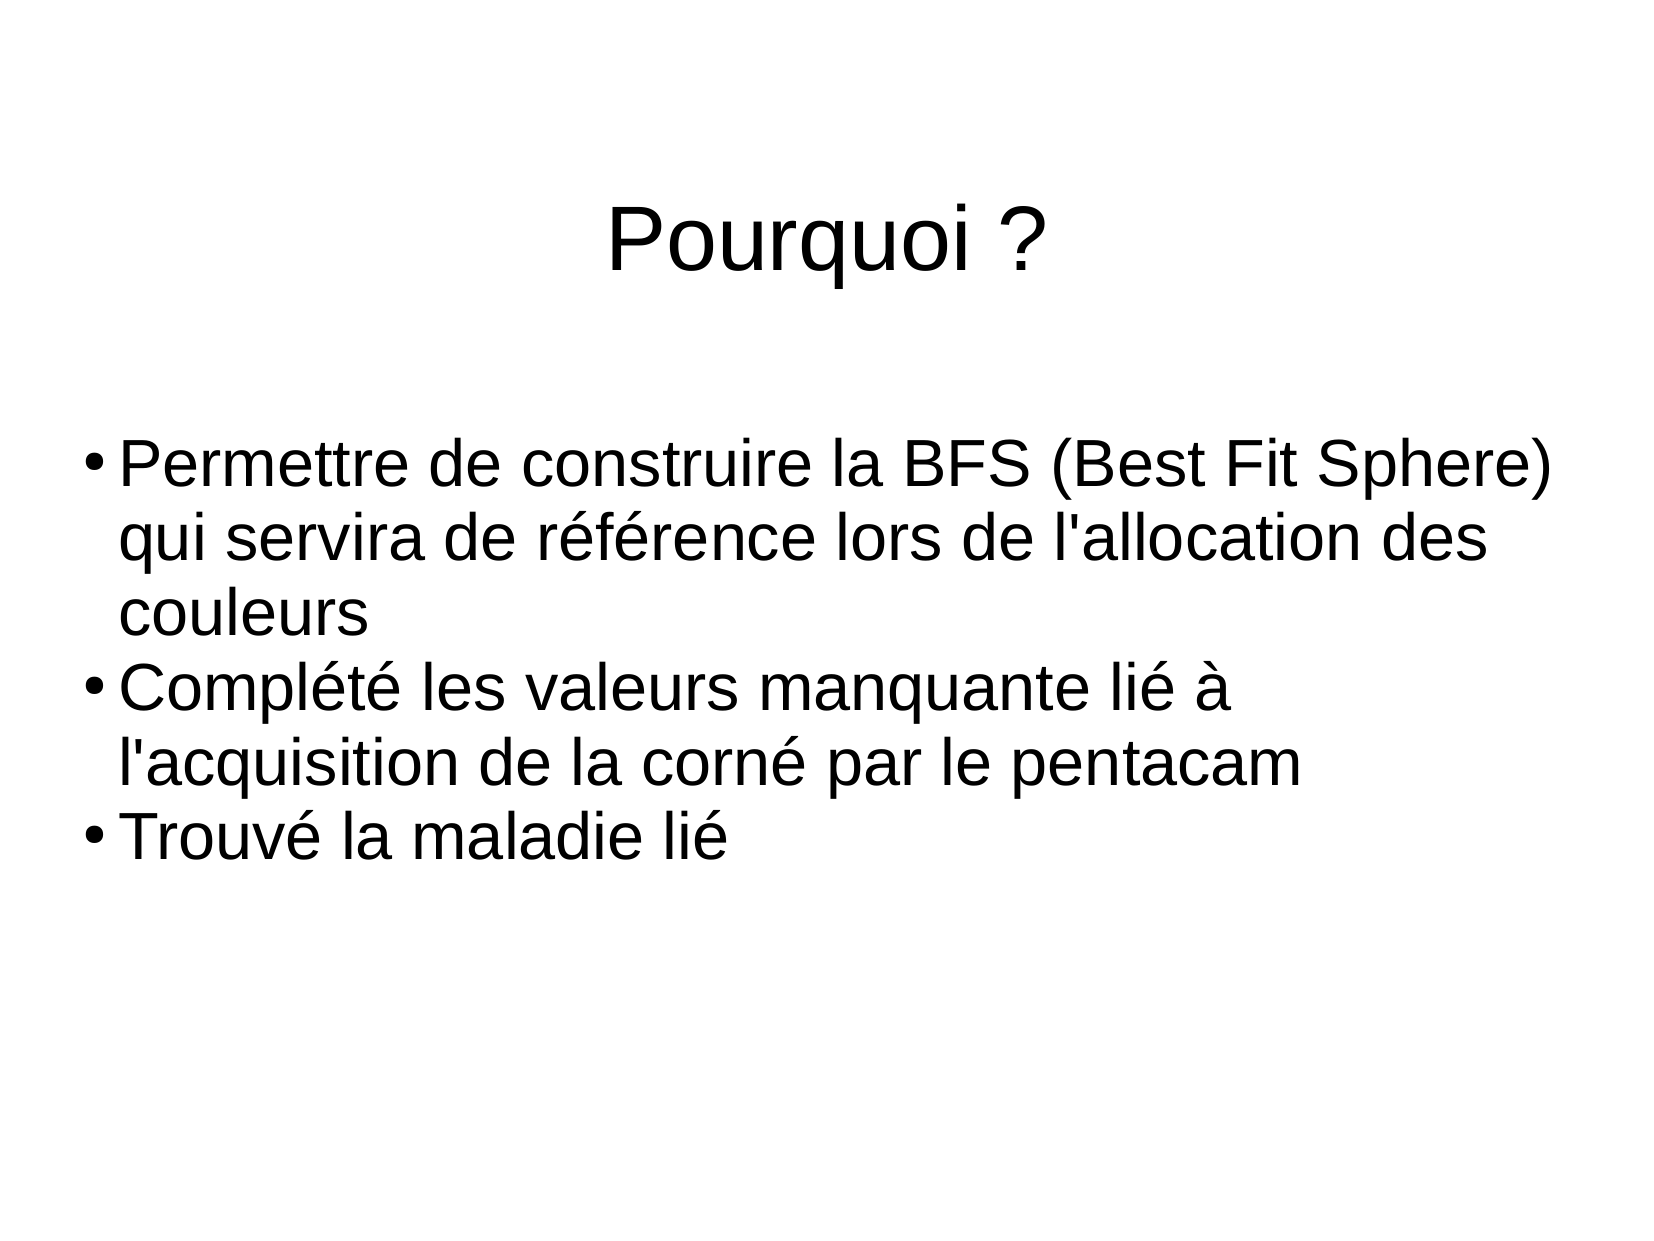

# Pourquoi ?
Permettre de construire la BFS (Best Fit Sphere) qui servira de référence lors de l'allocation des couleurs
Complété les valeurs manquante lié à l'acquisition de la corné par le pentacam
Trouvé la maladie lié